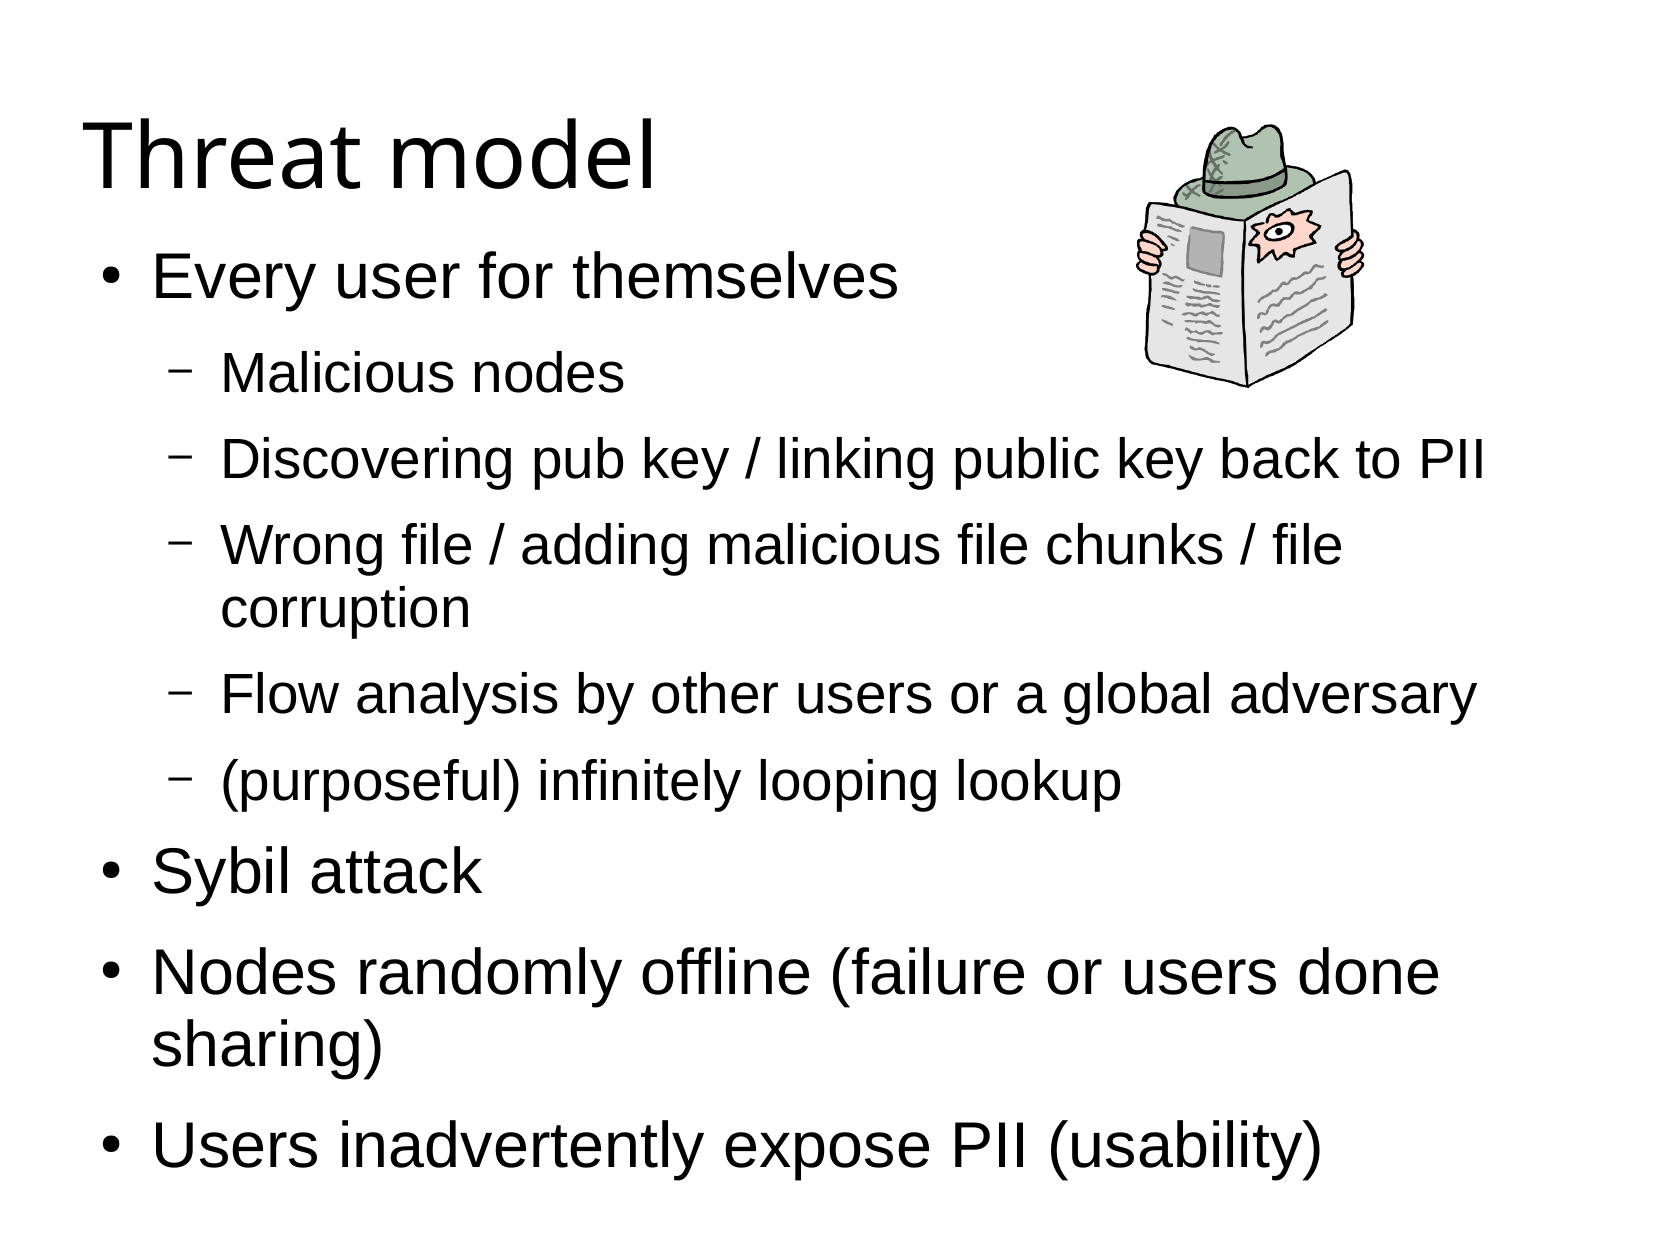

# Threat model
Every user for themselves
Malicious nodes
Discovering pub key / linking public key back to PII
Wrong file / adding malicious file chunks / file corruption
Flow analysis by other users or a global adversary
(purposeful) infinitely looping lookup
Sybil attack
Nodes randomly offline (failure or users done sharing)
Users inadvertently expose PII (usability)